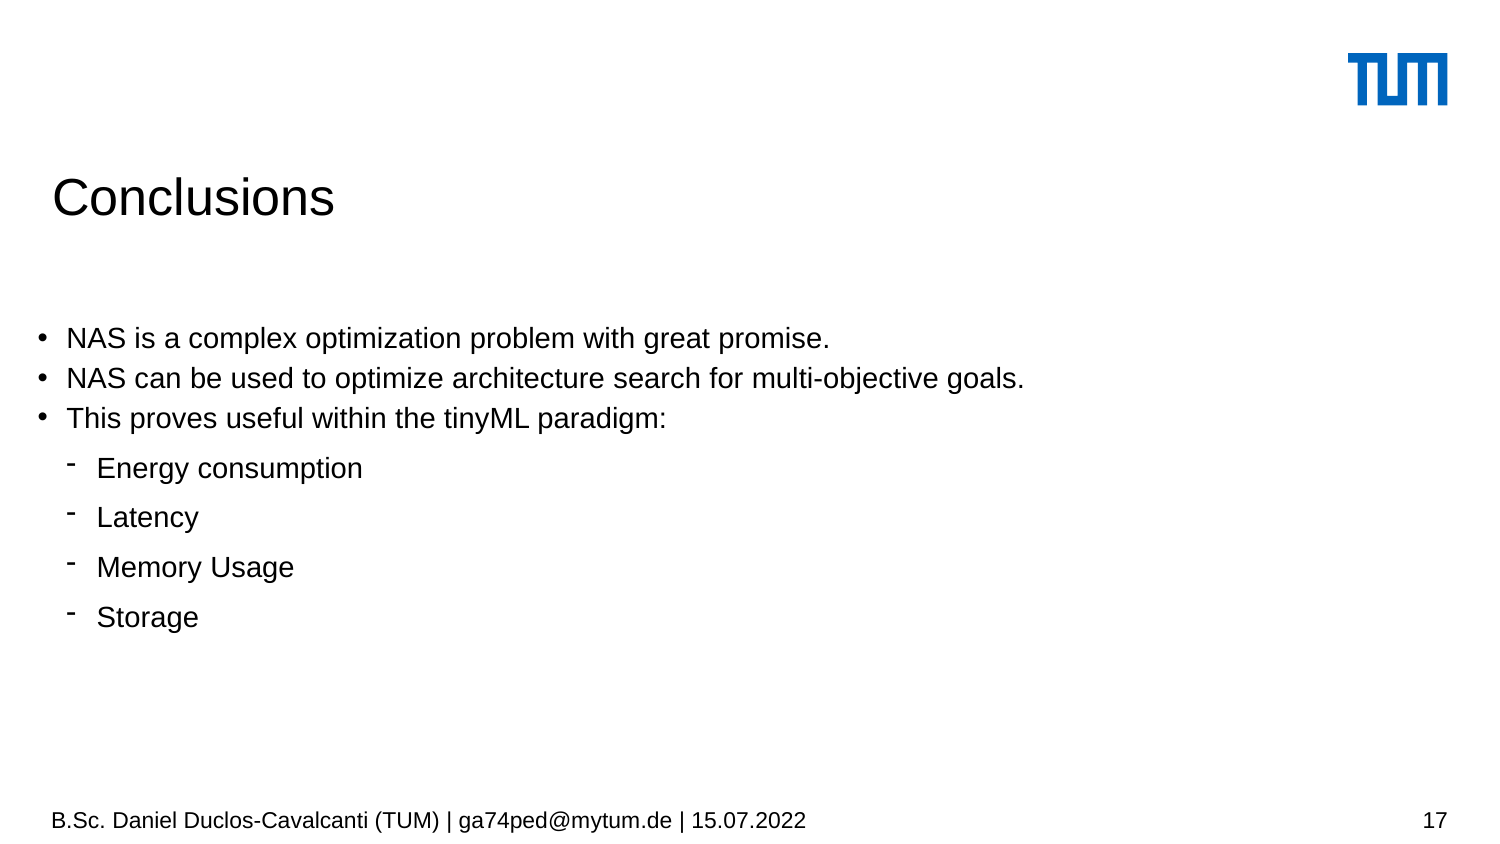

# Conclusions
NAS is a complex optimization problem with great promise.
NAS can be used to optimize architecture search for multi-objective goals.
This proves useful within the tinyML paradigm:
Energy consumption
Latency
Memory Usage
Storage
B.Sc. Daniel Duclos-Cavalcanti (TUM) | ga74ped@mytum.de | 15.07.2022